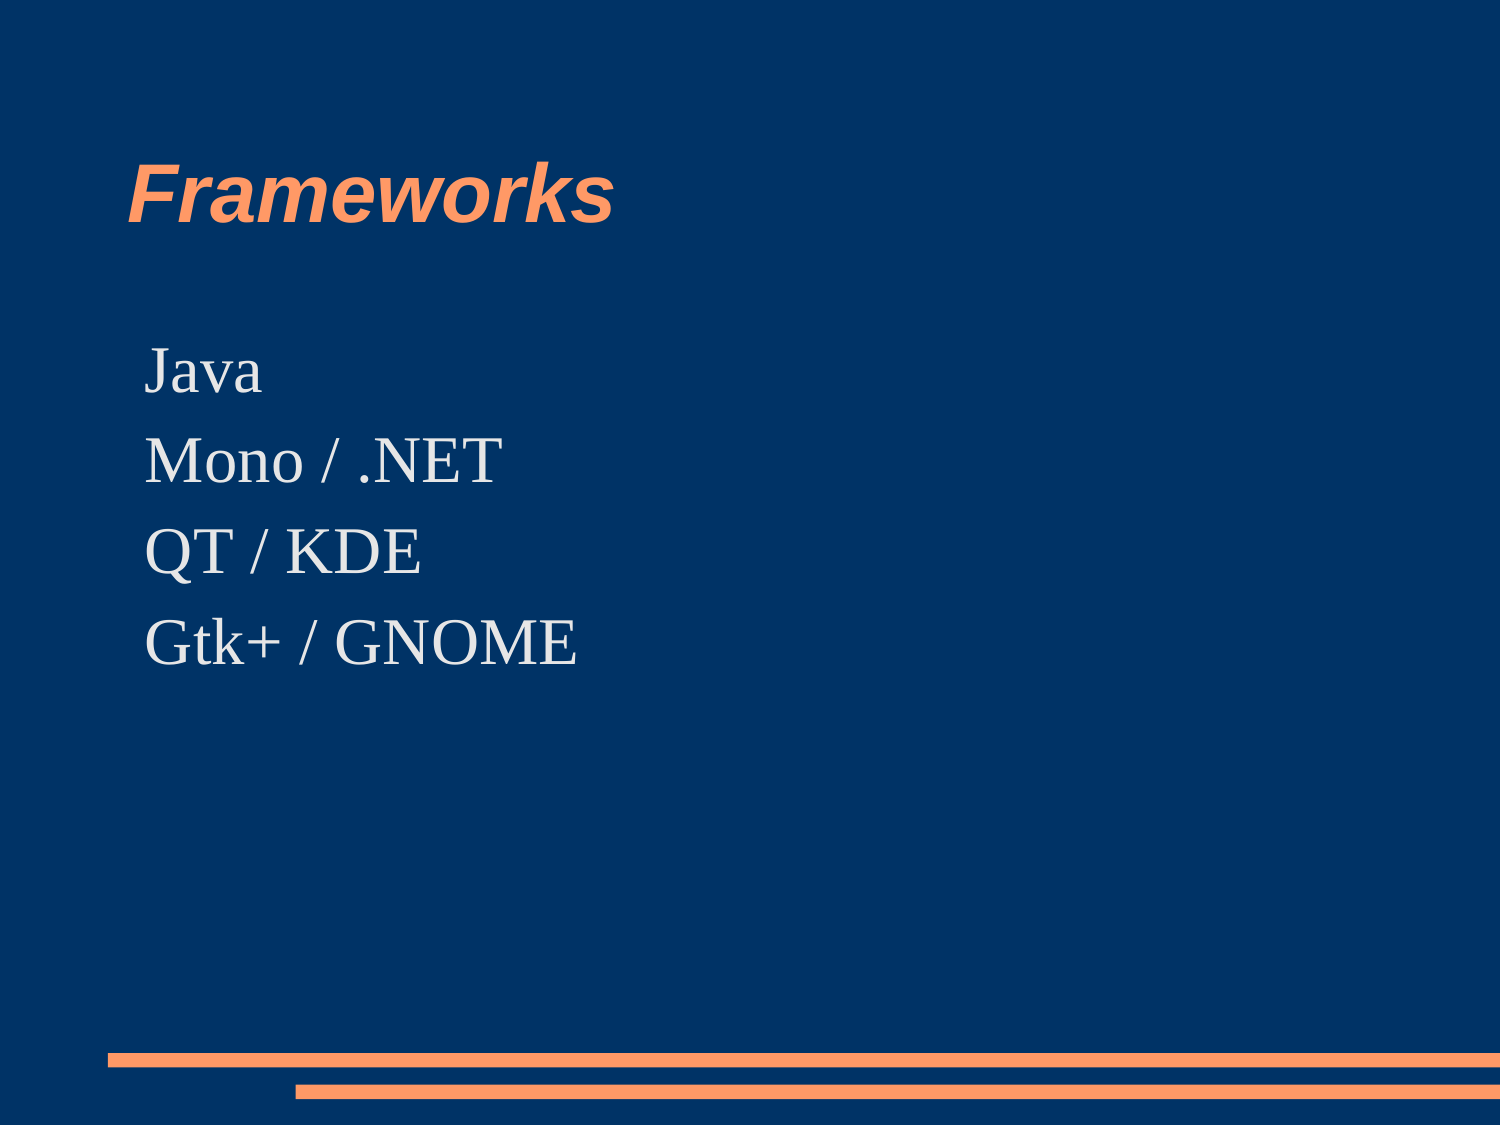

# Frameworks
Java
Mono / .NET
QT / KDE
Gtk+ / GNOME